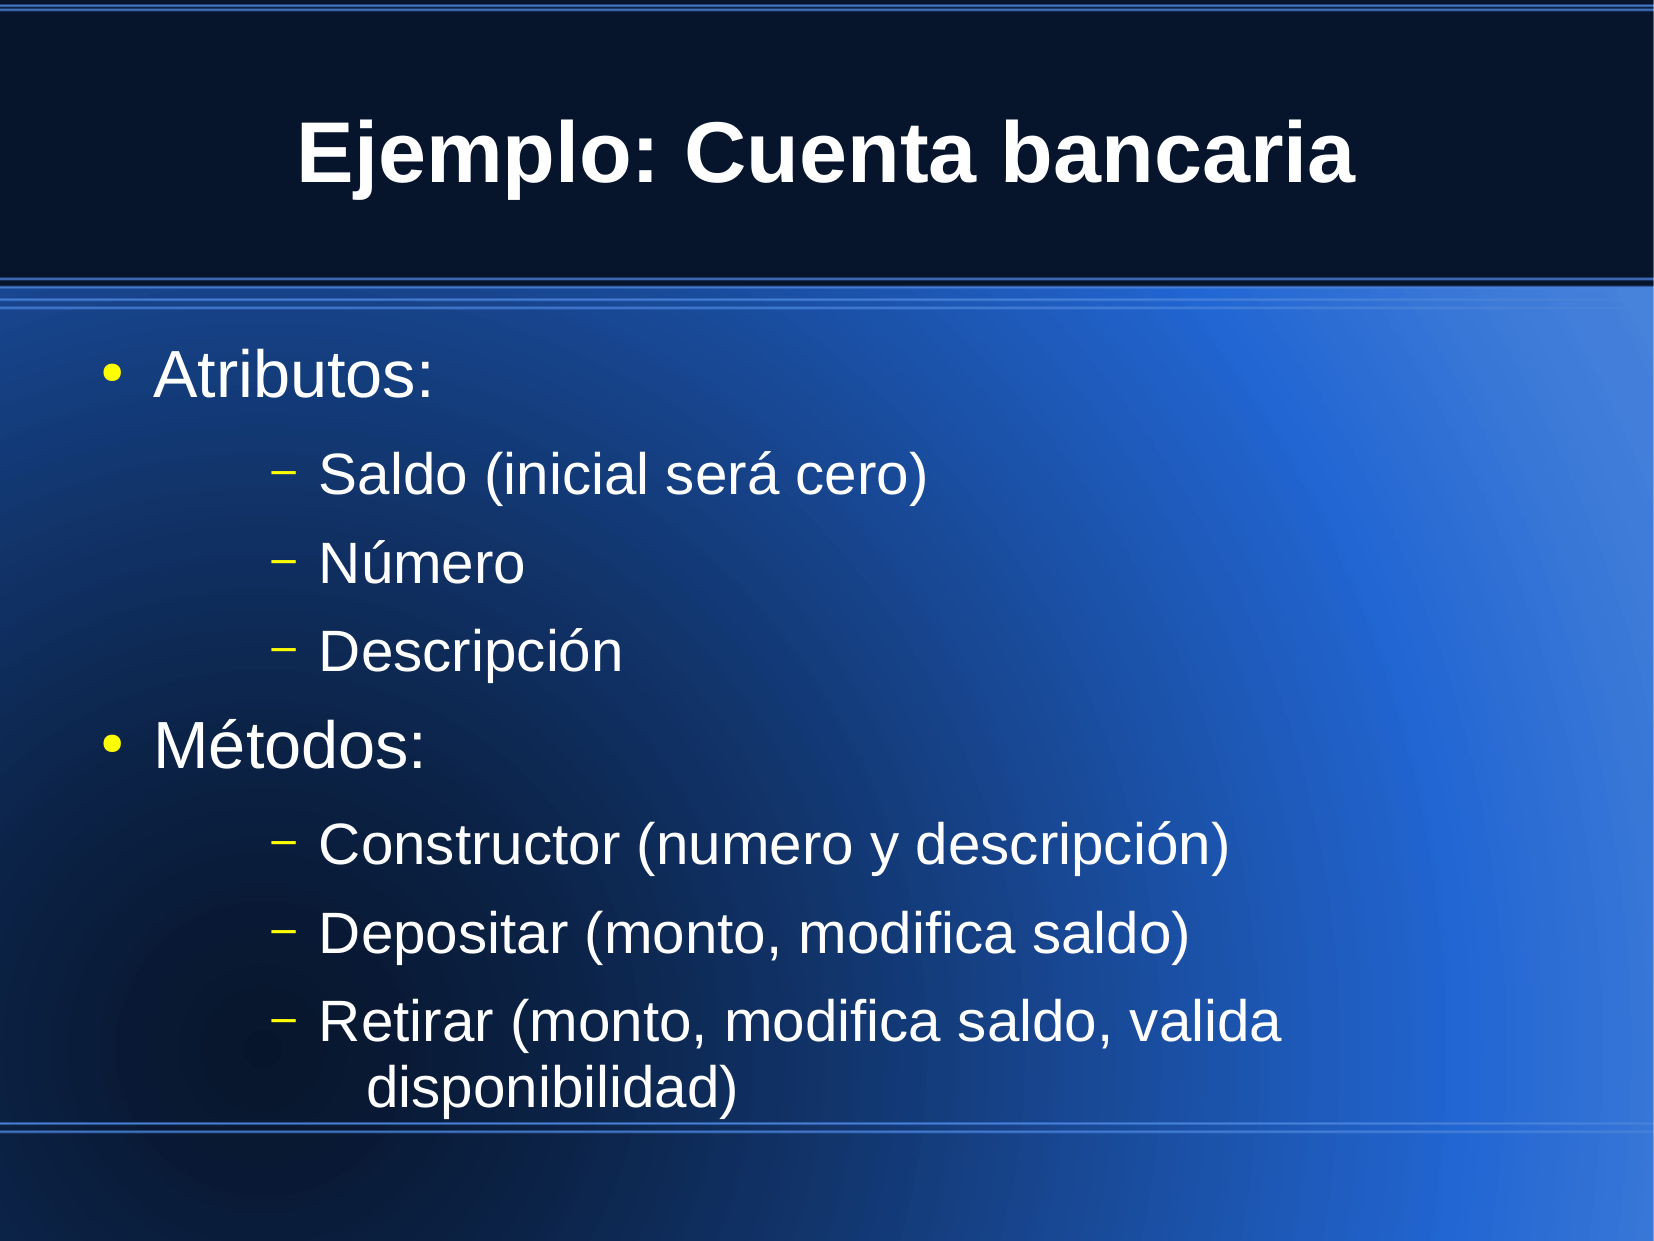

# Ejemplo: Cuenta bancaria
Atributos:
Saldo (inicial será cero)
Número
Descripción
Métodos:
Constructor (numero y descripción)
Depositar (monto, modifica saldo)
Retirar (monto, modifica saldo, valida disponibilidad)